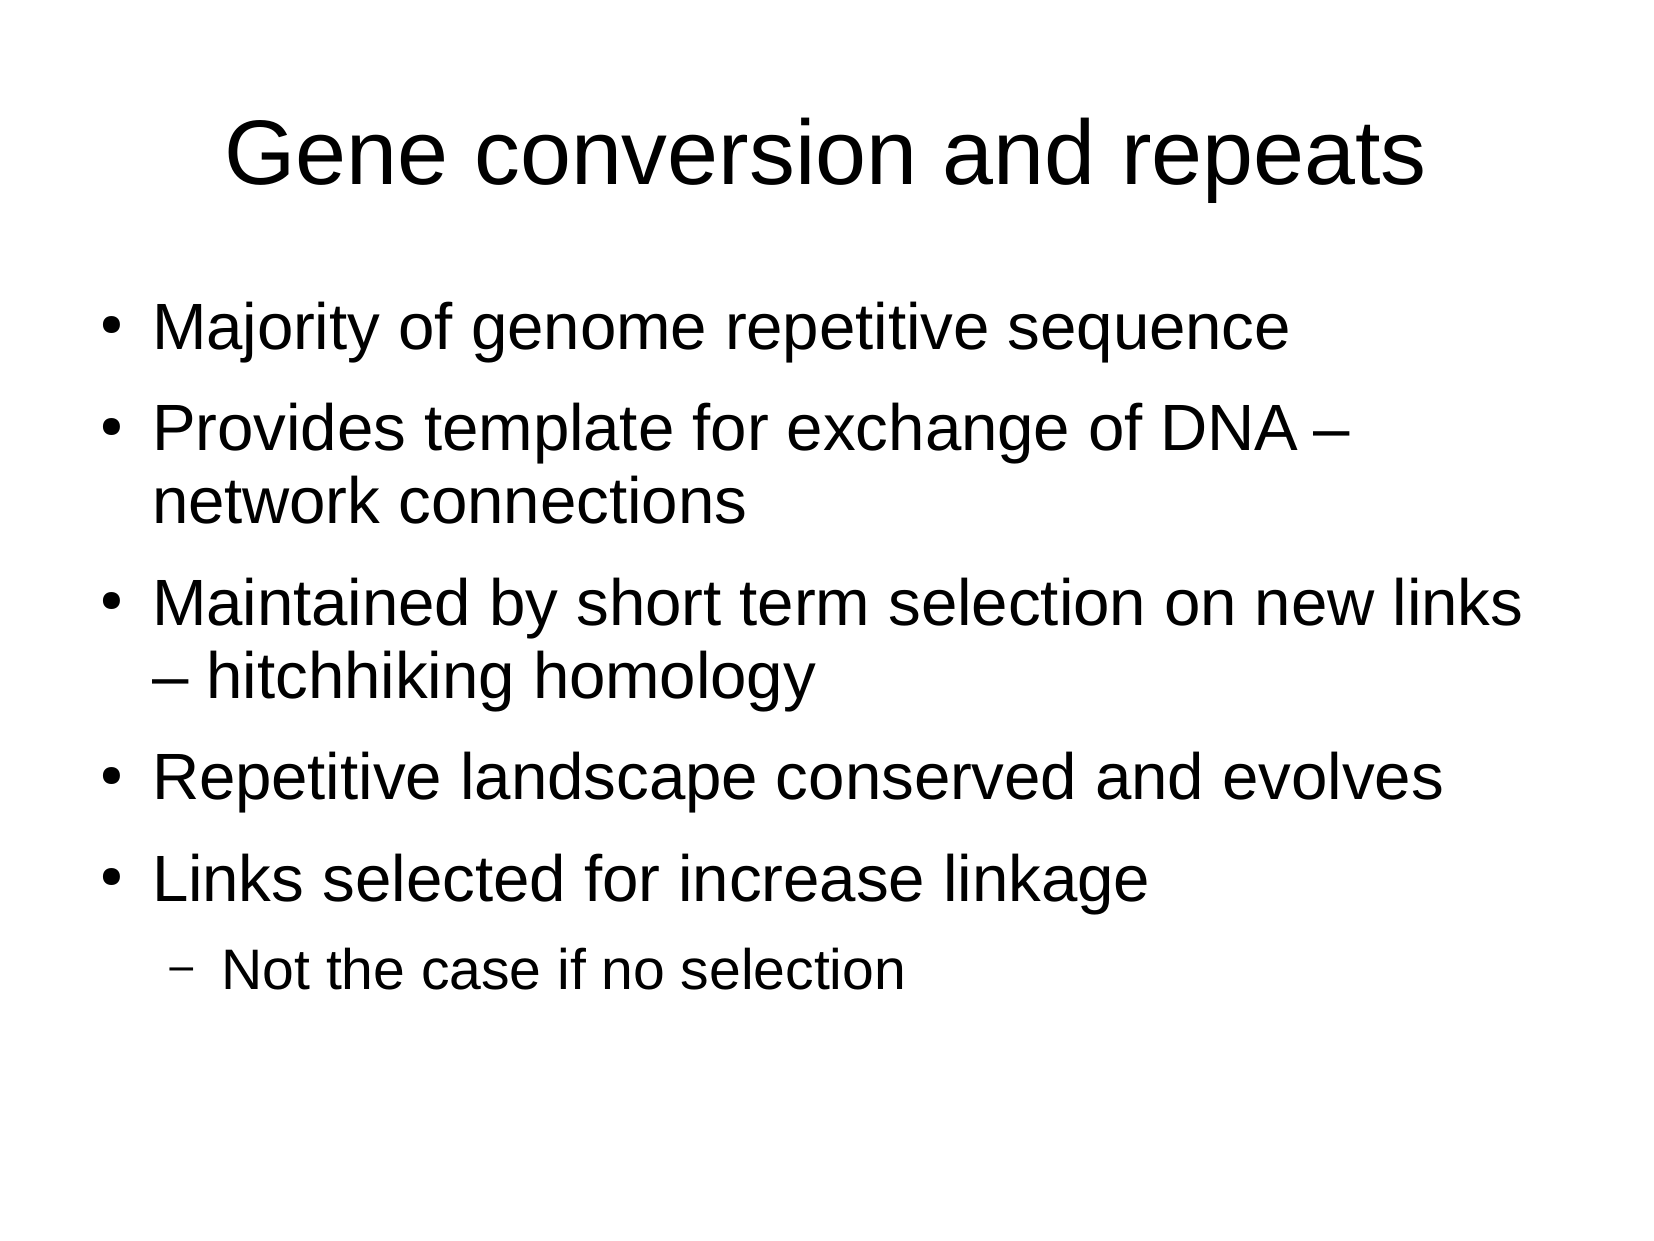

# Gene conversion and repeats
Majority of genome repetitive sequence
Provides template for exchange of DNA – network connections
Maintained by short term selection on new links – hitchhiking homology
Repetitive landscape conserved and evolves
Links selected for increase linkage
Not the case if no selection